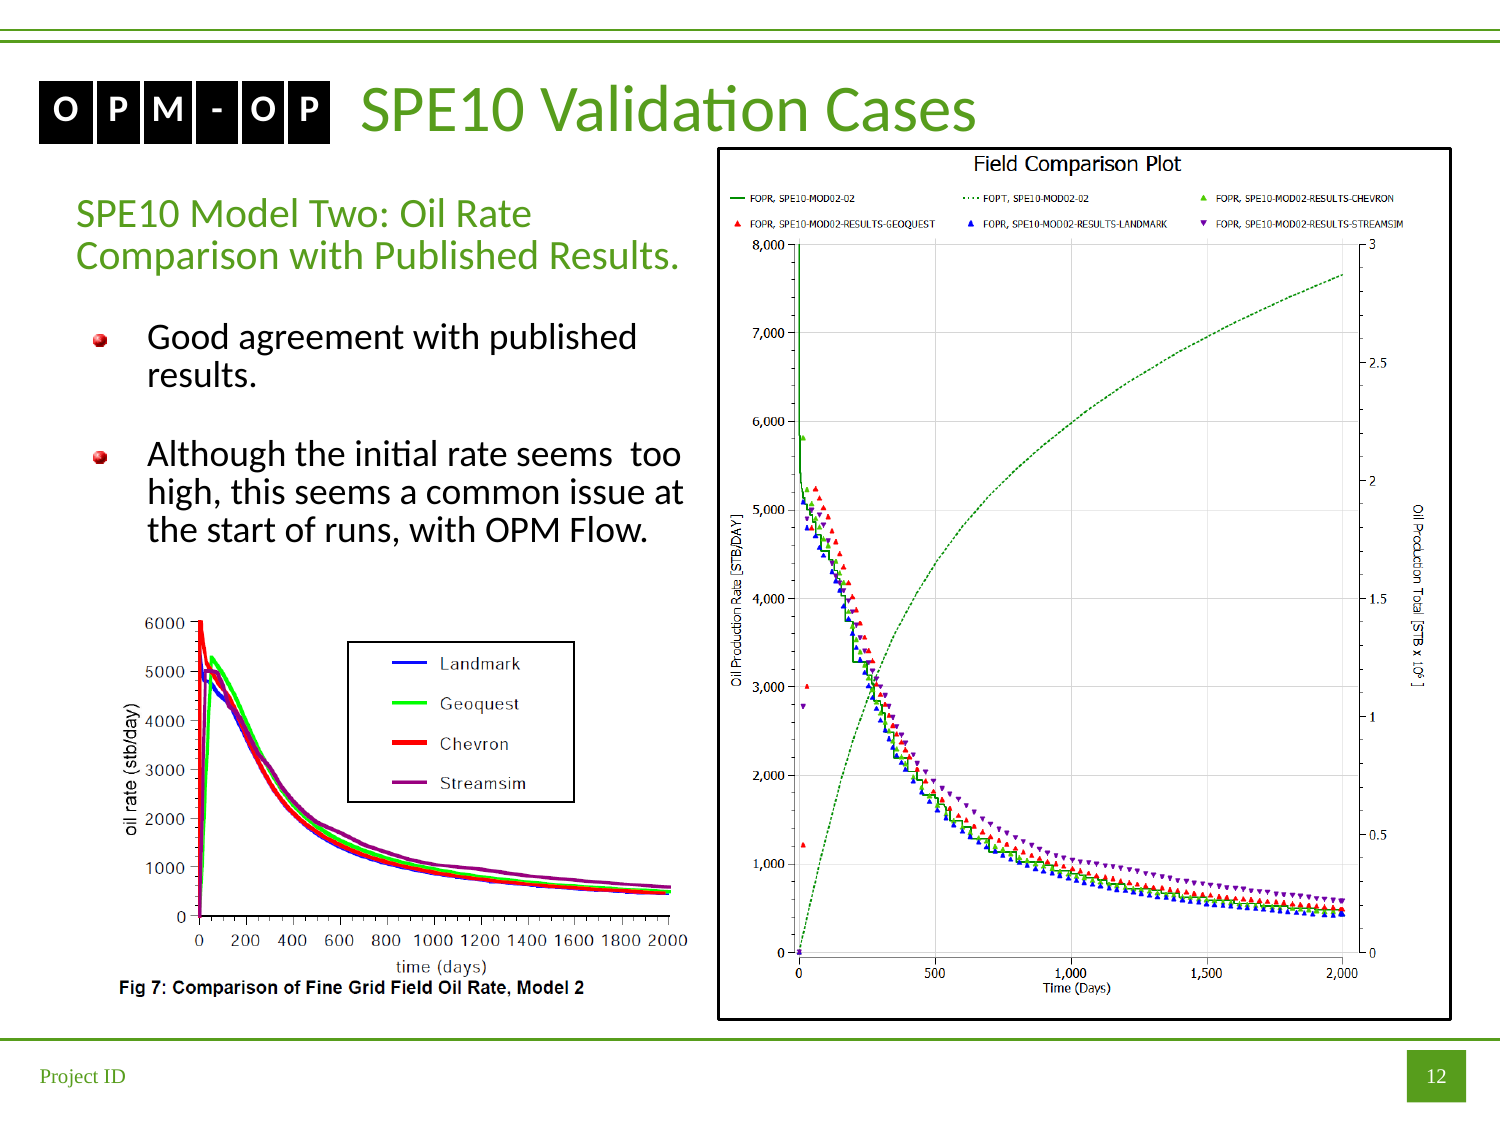

# SPE10 Validation Cases
SPE10 Model Two: Oil Rate Comparison with Published Results.
Good agreement with published results.
Although the initial rate seems too high, this seems a common issue at the start of runs, with OPM Flow.
Project ID
12